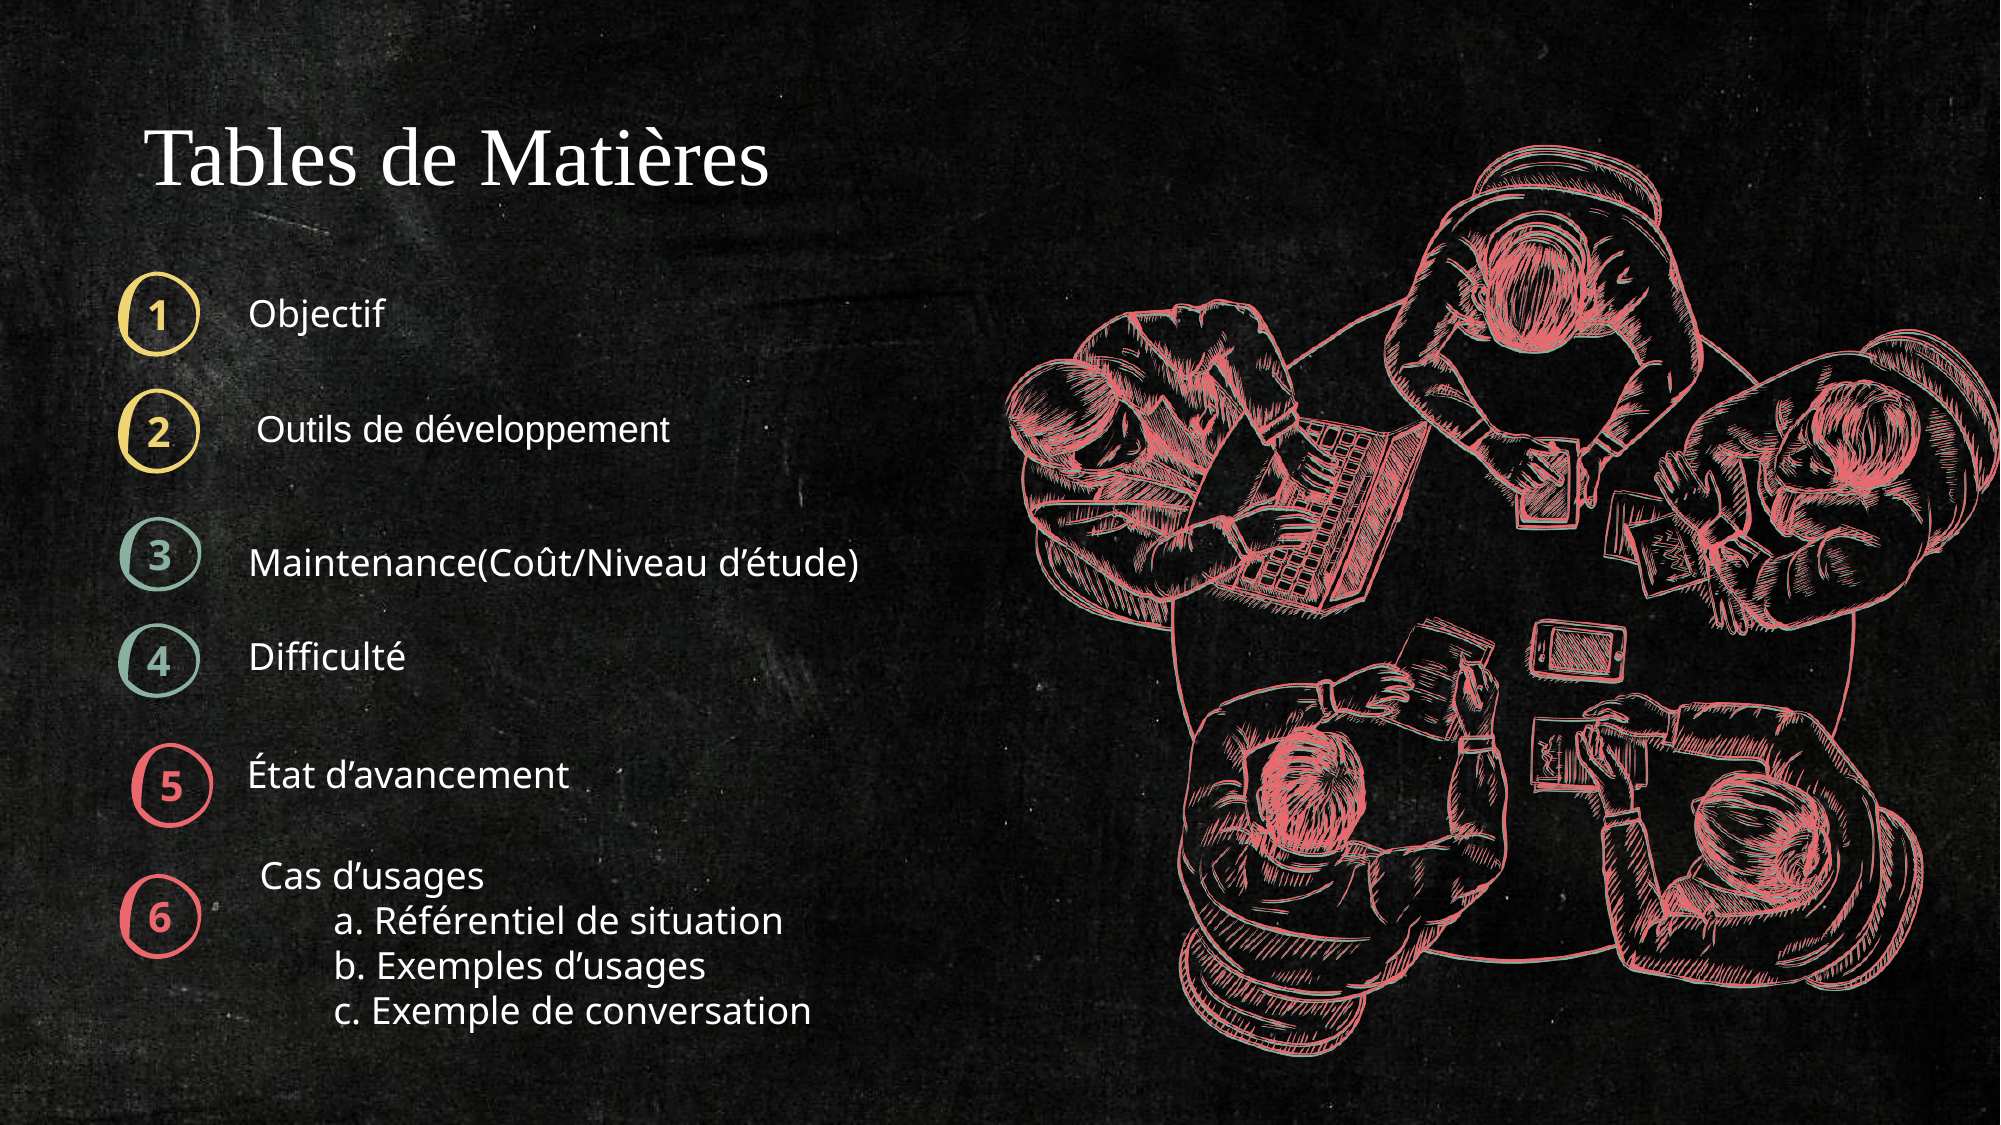

Tables de Matières
1
Objectif
2
Outils de développement
3
Maintenance(Coût/Niveau d’étude)
4
Difficulté
5
État d’avancement
Cas d’usages
	a. Référentiel de situation
	b. Exemples d’usages
	c. Exemple de conversation
6